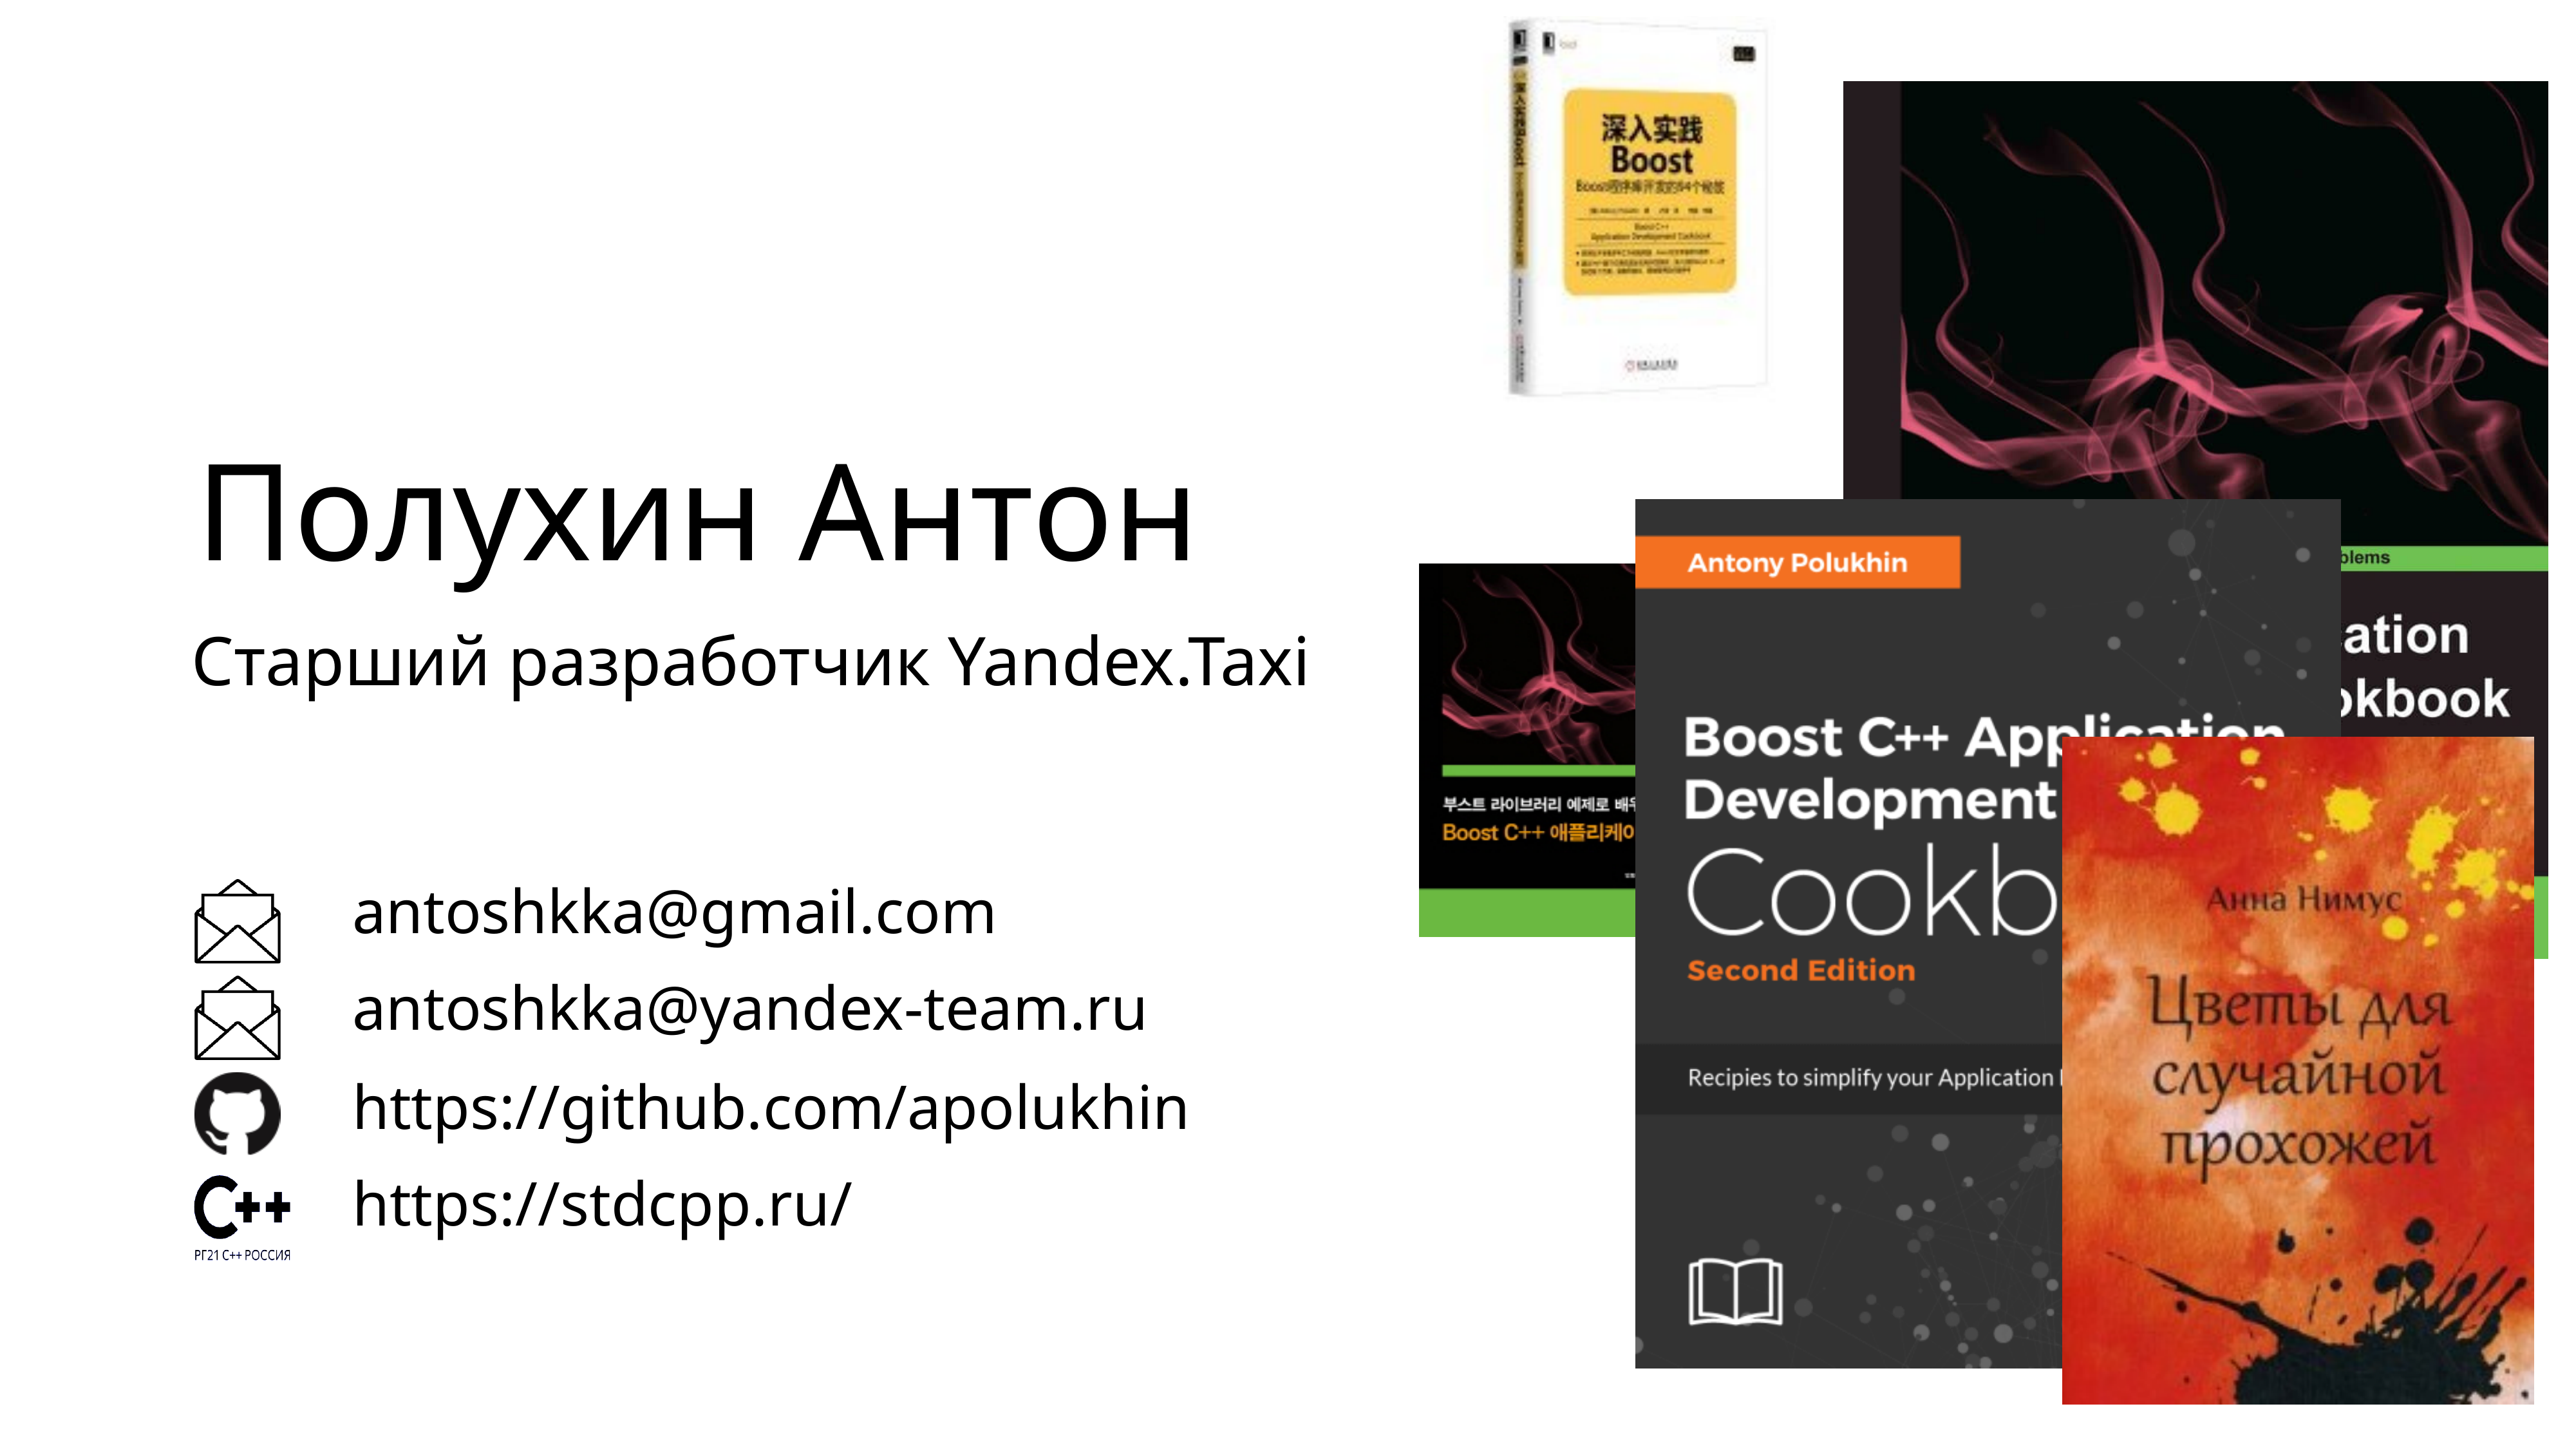

# Полухин Антон
Старший разработчик Yandex.Taxi
antoshkka@gmail.com
antoshkka@yandex-team.ru
https://github.com/apolukhin
https://stdcpp.ru/